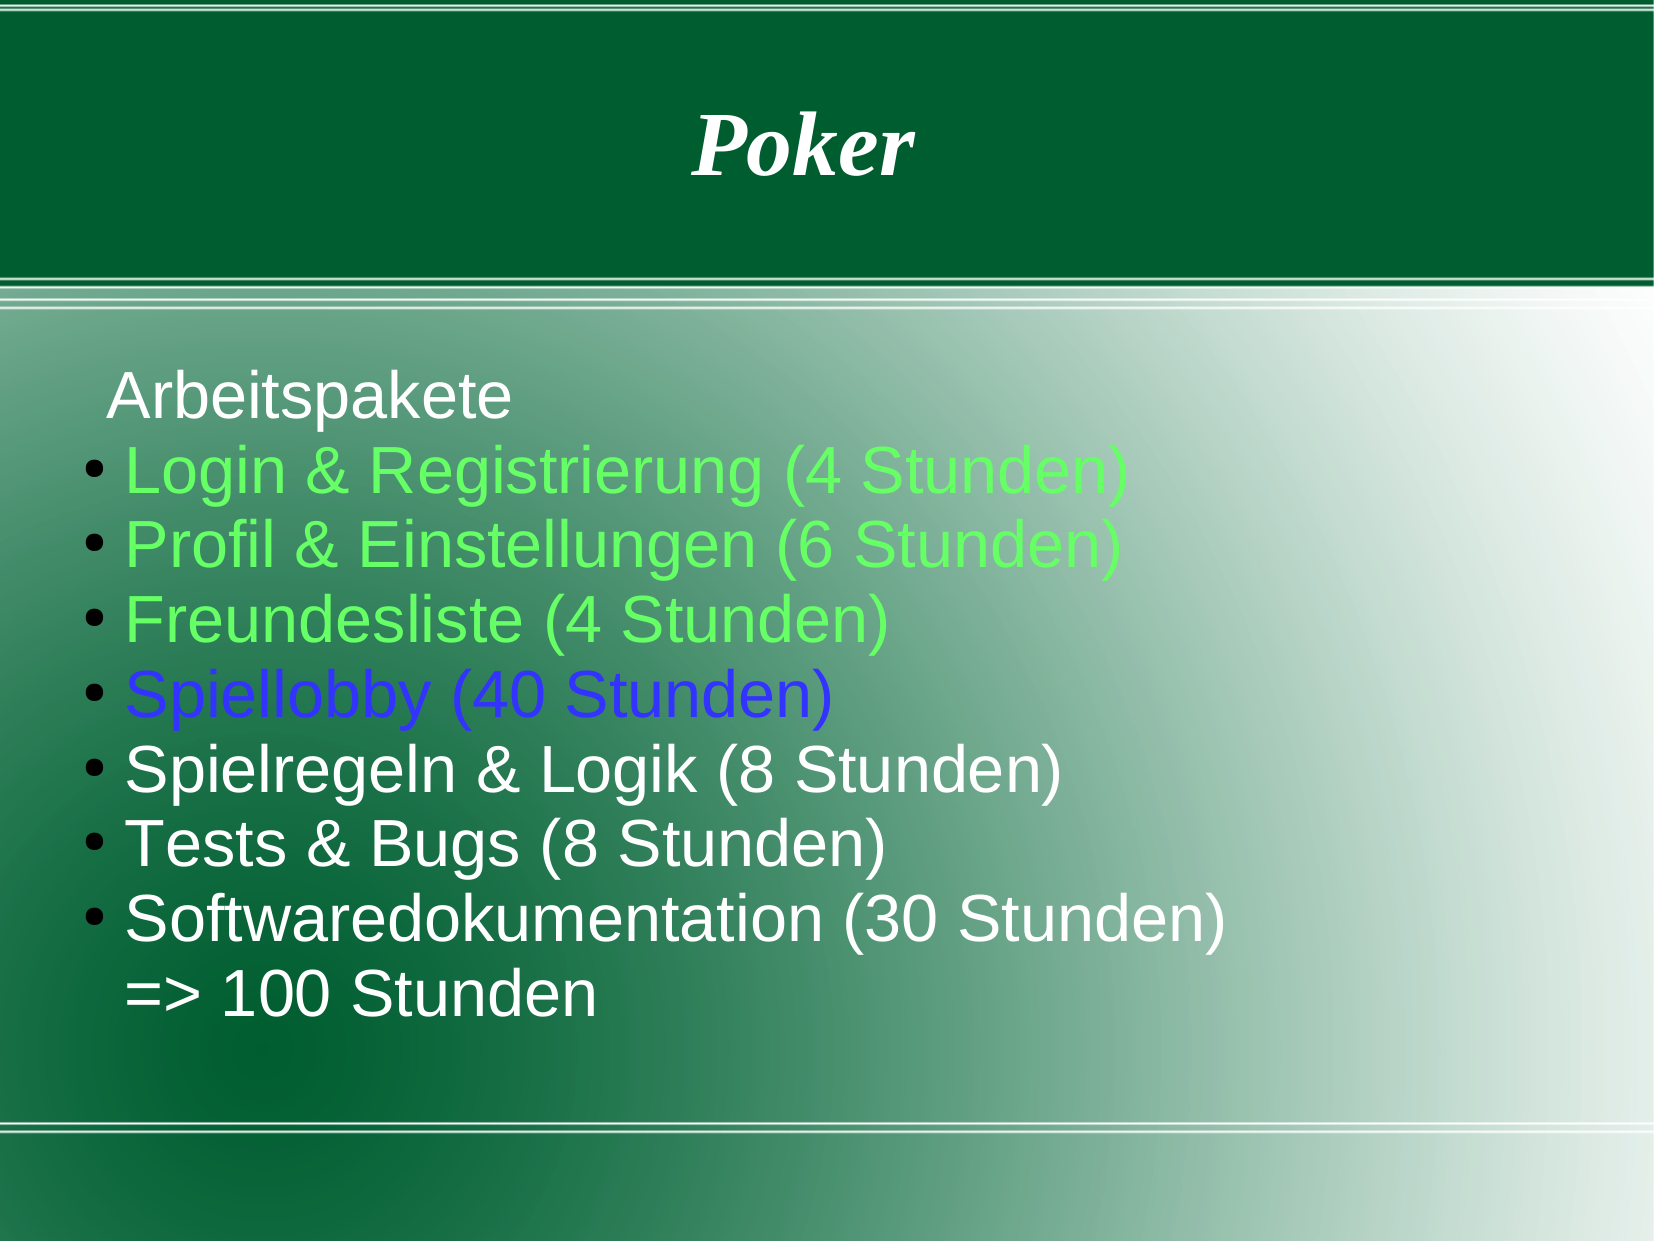

# Poker
Arbeitspakete
 Login & Registrierung (4 Stunden)
 Profil & Einstellungen (6 Stunden)
 Freundesliste (4 Stunden)
 Spiellobby (40 Stunden)
 Spielregeln & Logik (8 Stunden)
 Tests & Bugs (8 Stunden)
 Softwaredokumentation (30 Stunden)
 => 100 Stunden